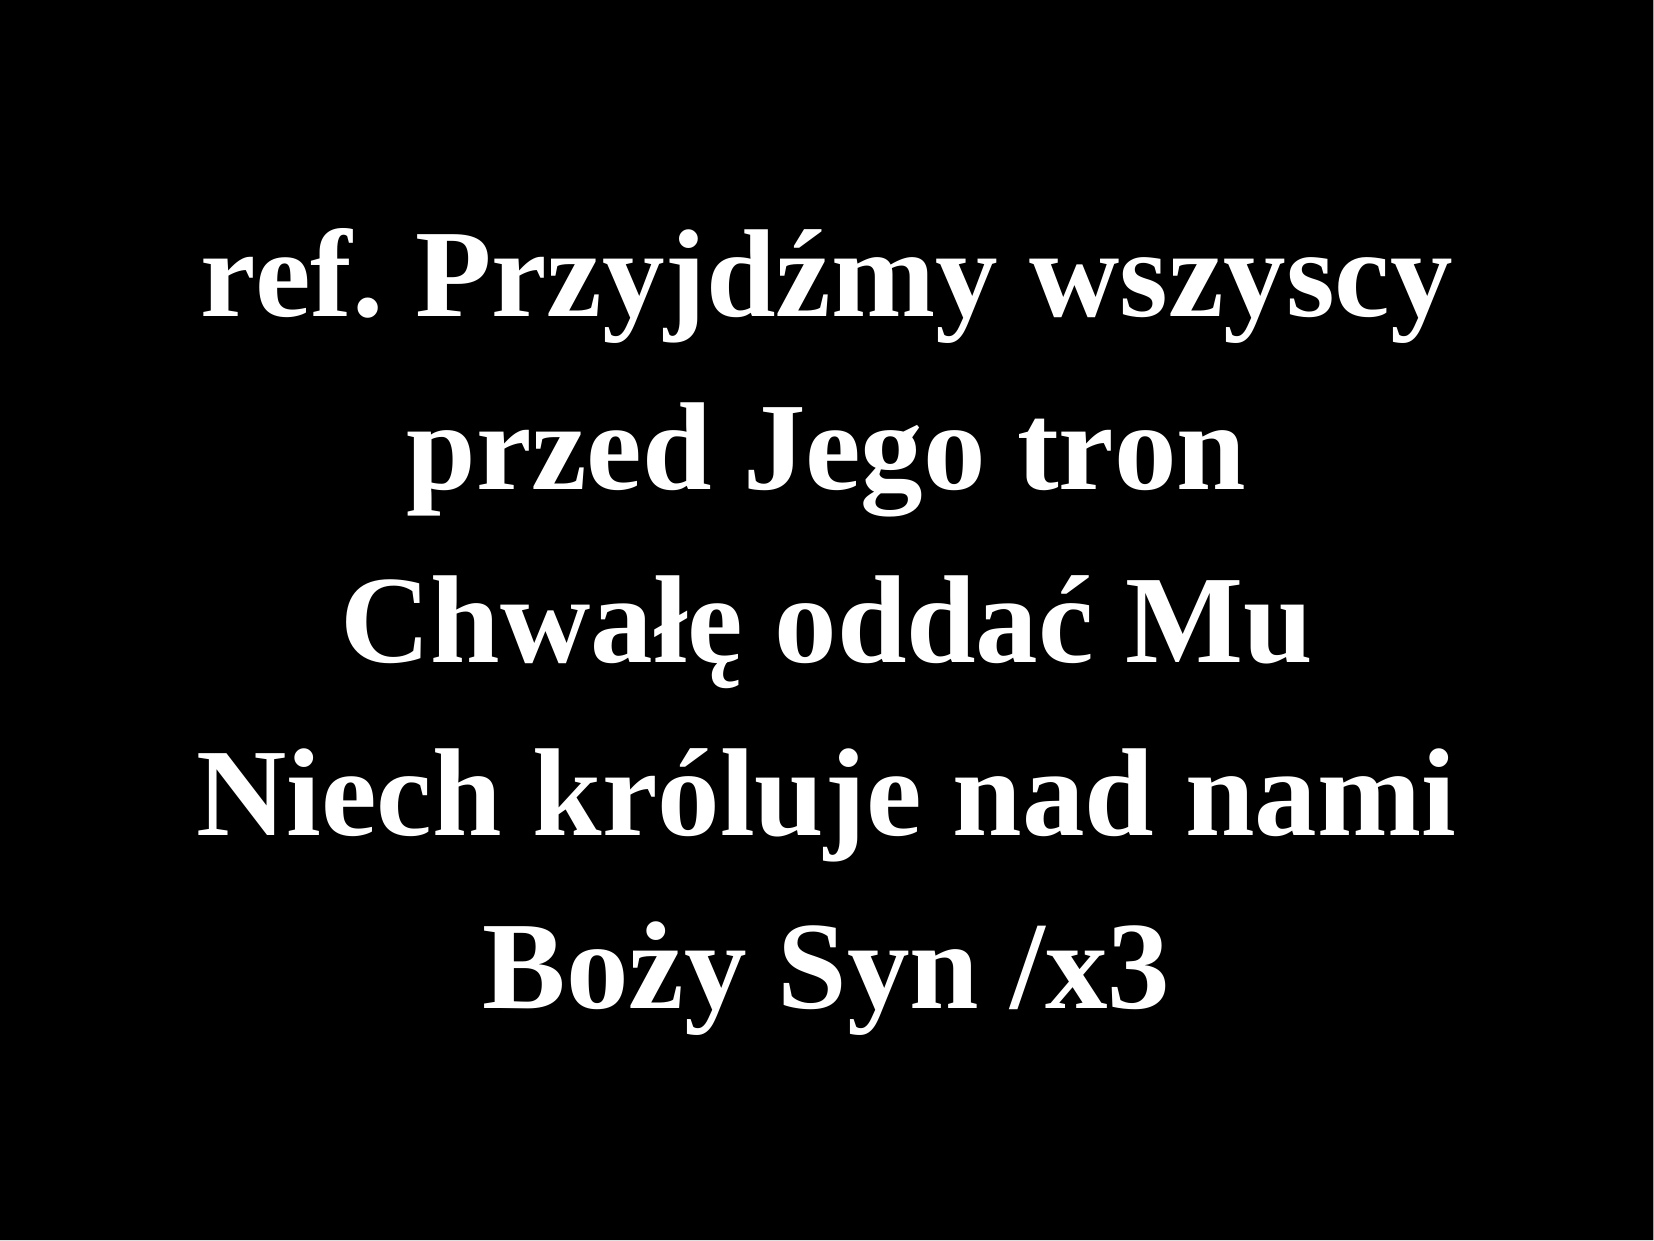

# ref. Przyjdźmy wszyscy ppp przed Jego tron ppp Chwałę oddać Mu ppp Niech króluje nad nami ppp Boży Syn /x3